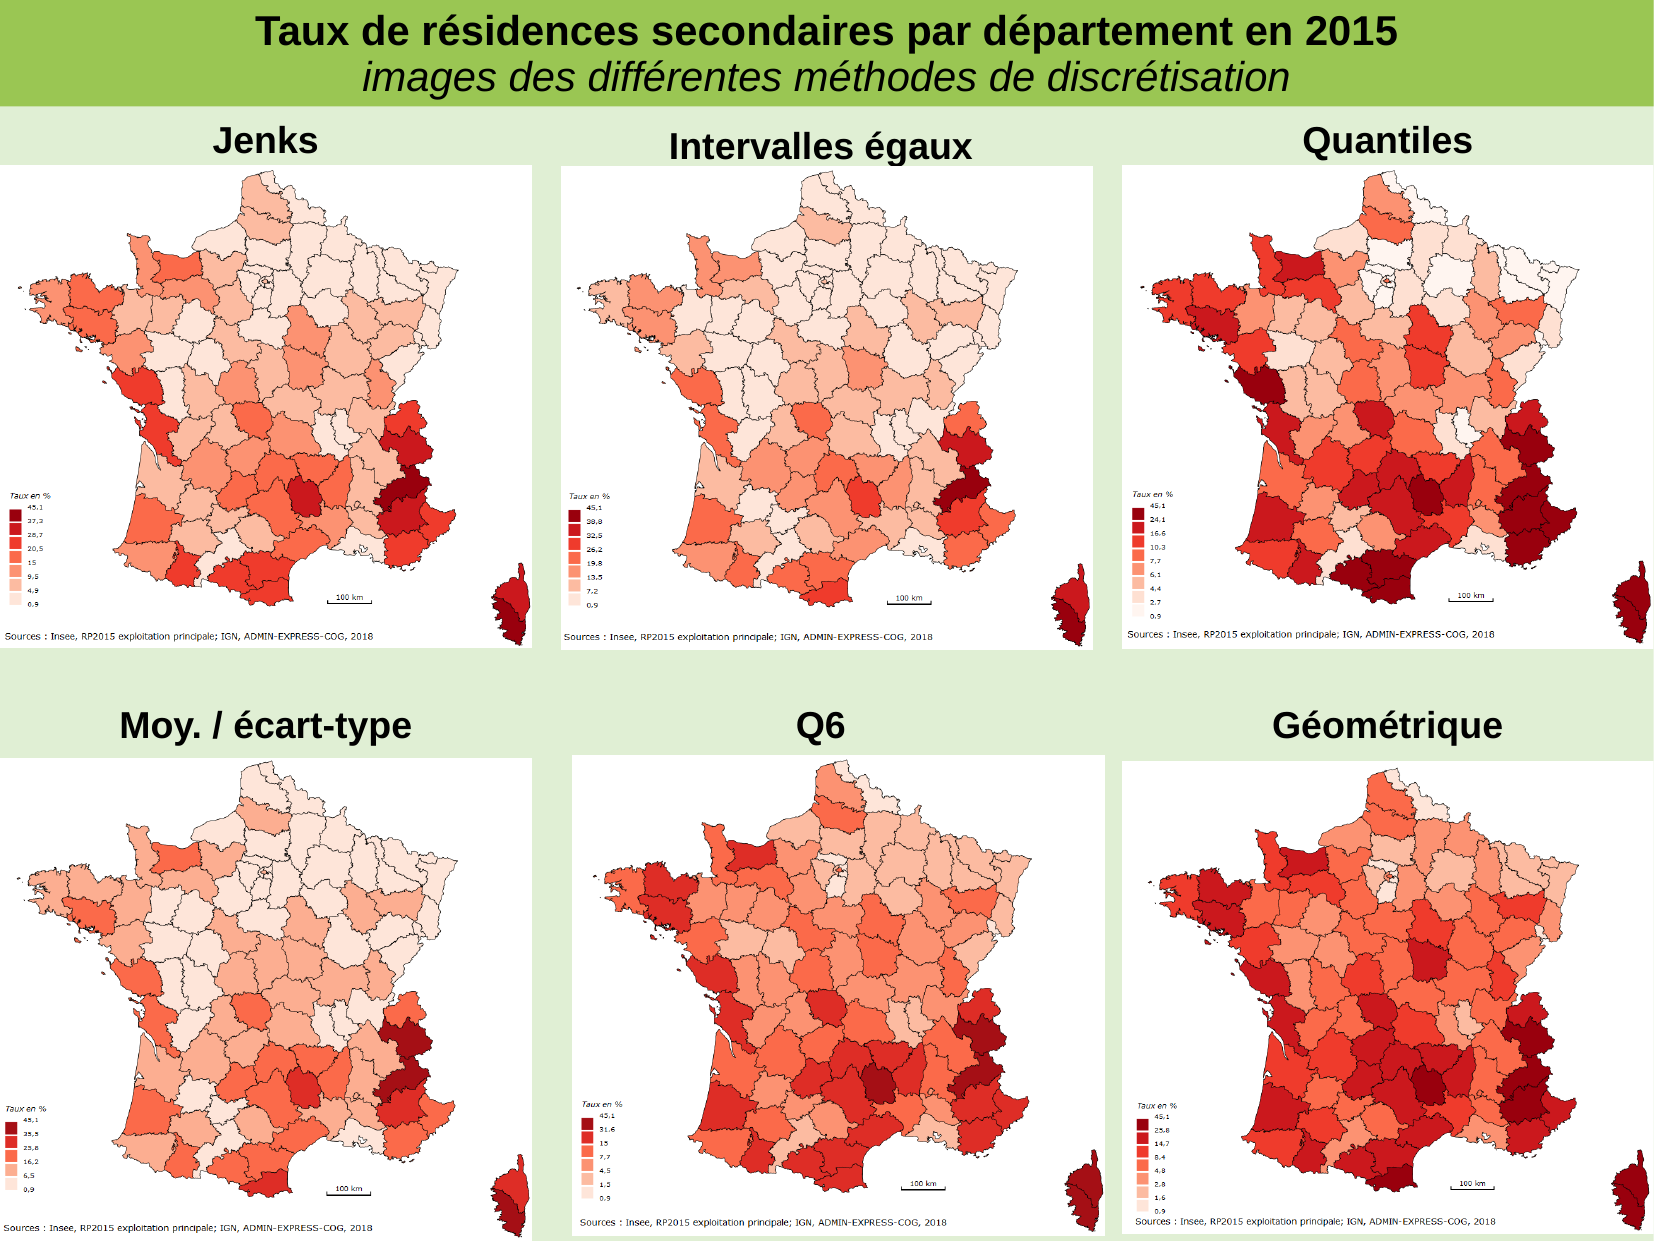

Taux de résidences secondaires par département en 2015
images des différentes méthodes de discrétisation
Jenks
Quantiles
Intervalles égaux
Moy. / écart-type
Q6
Géométrique